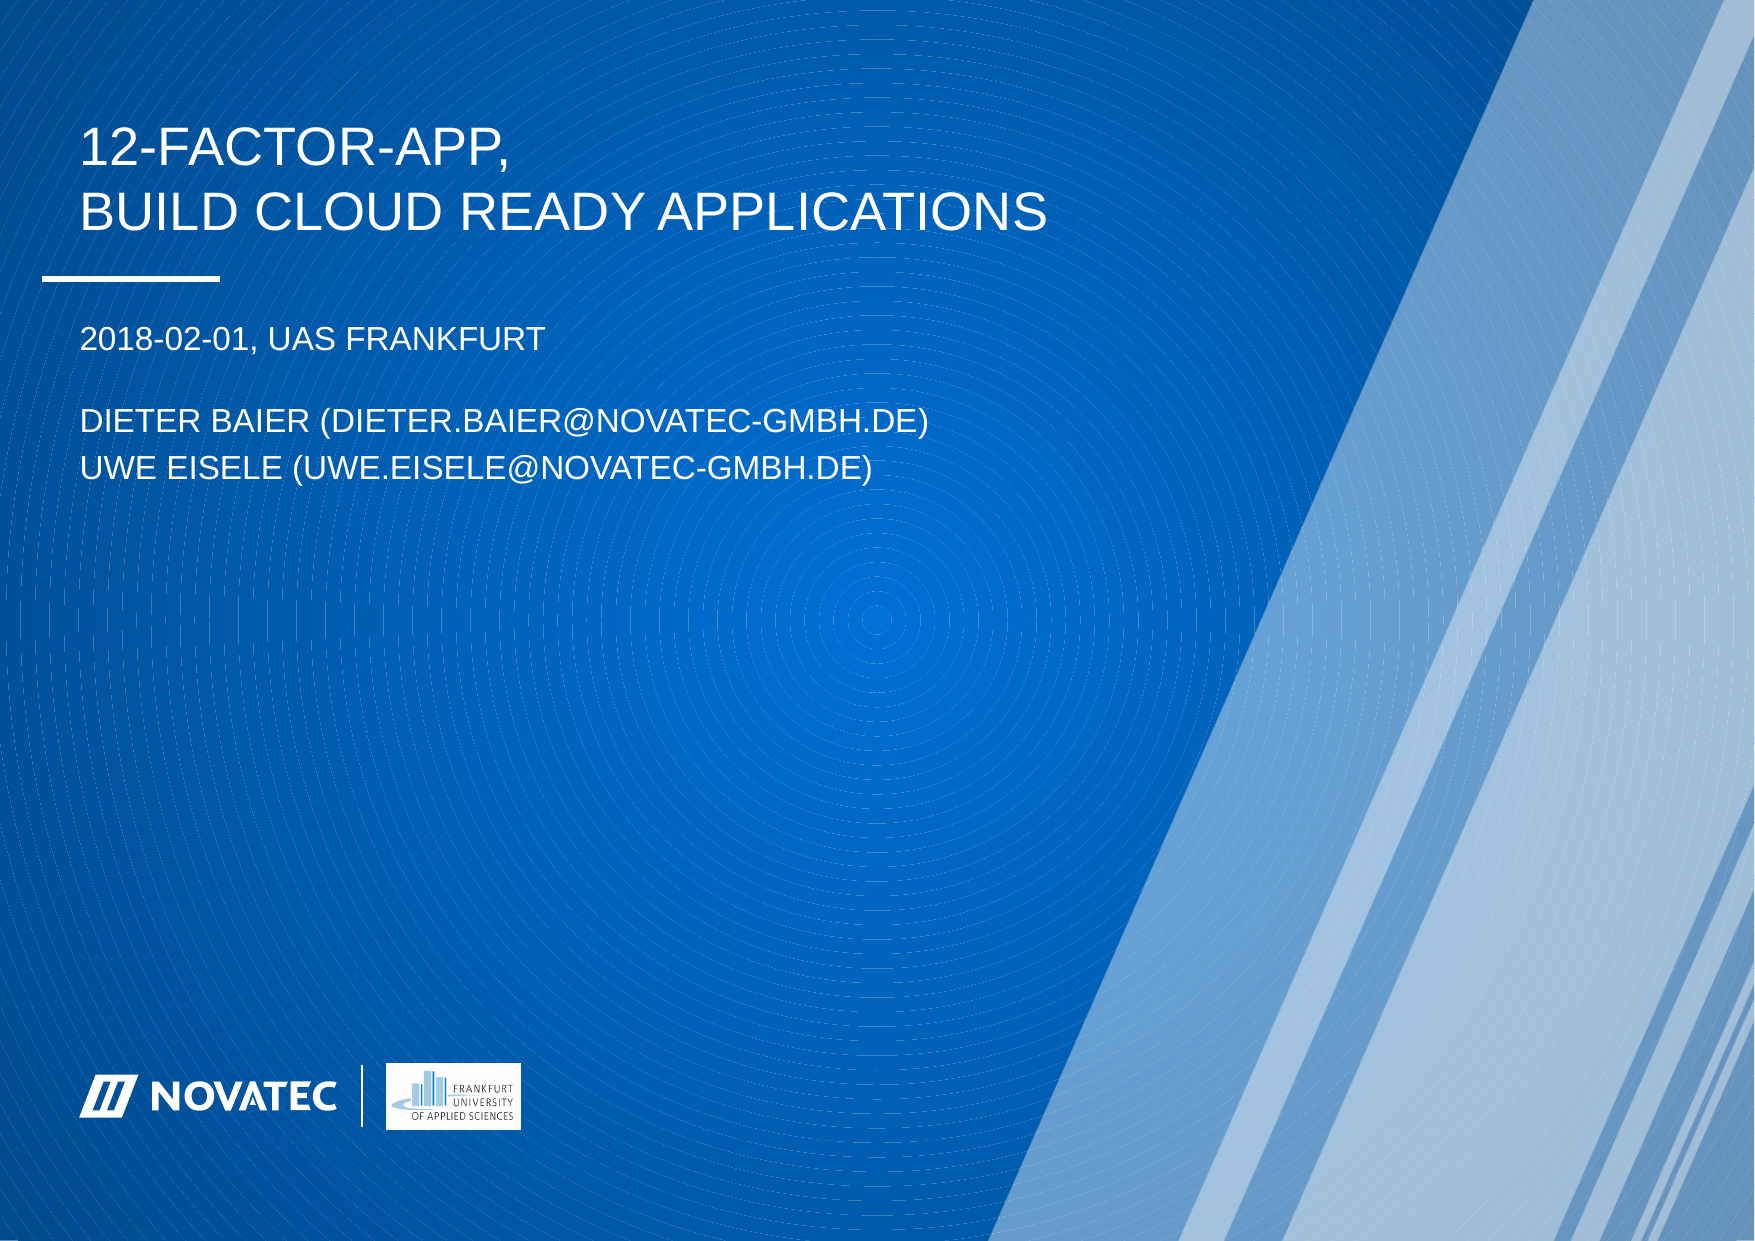

# 12-Factor-App, Build Cloud Ready Applications
2018-02-01, UAS Frankfurt
Dieter Baier (dieter.baier@novatec-gmbh.de)
Uwe Eisele (uwe.eisele@novatec-gmbh.de)